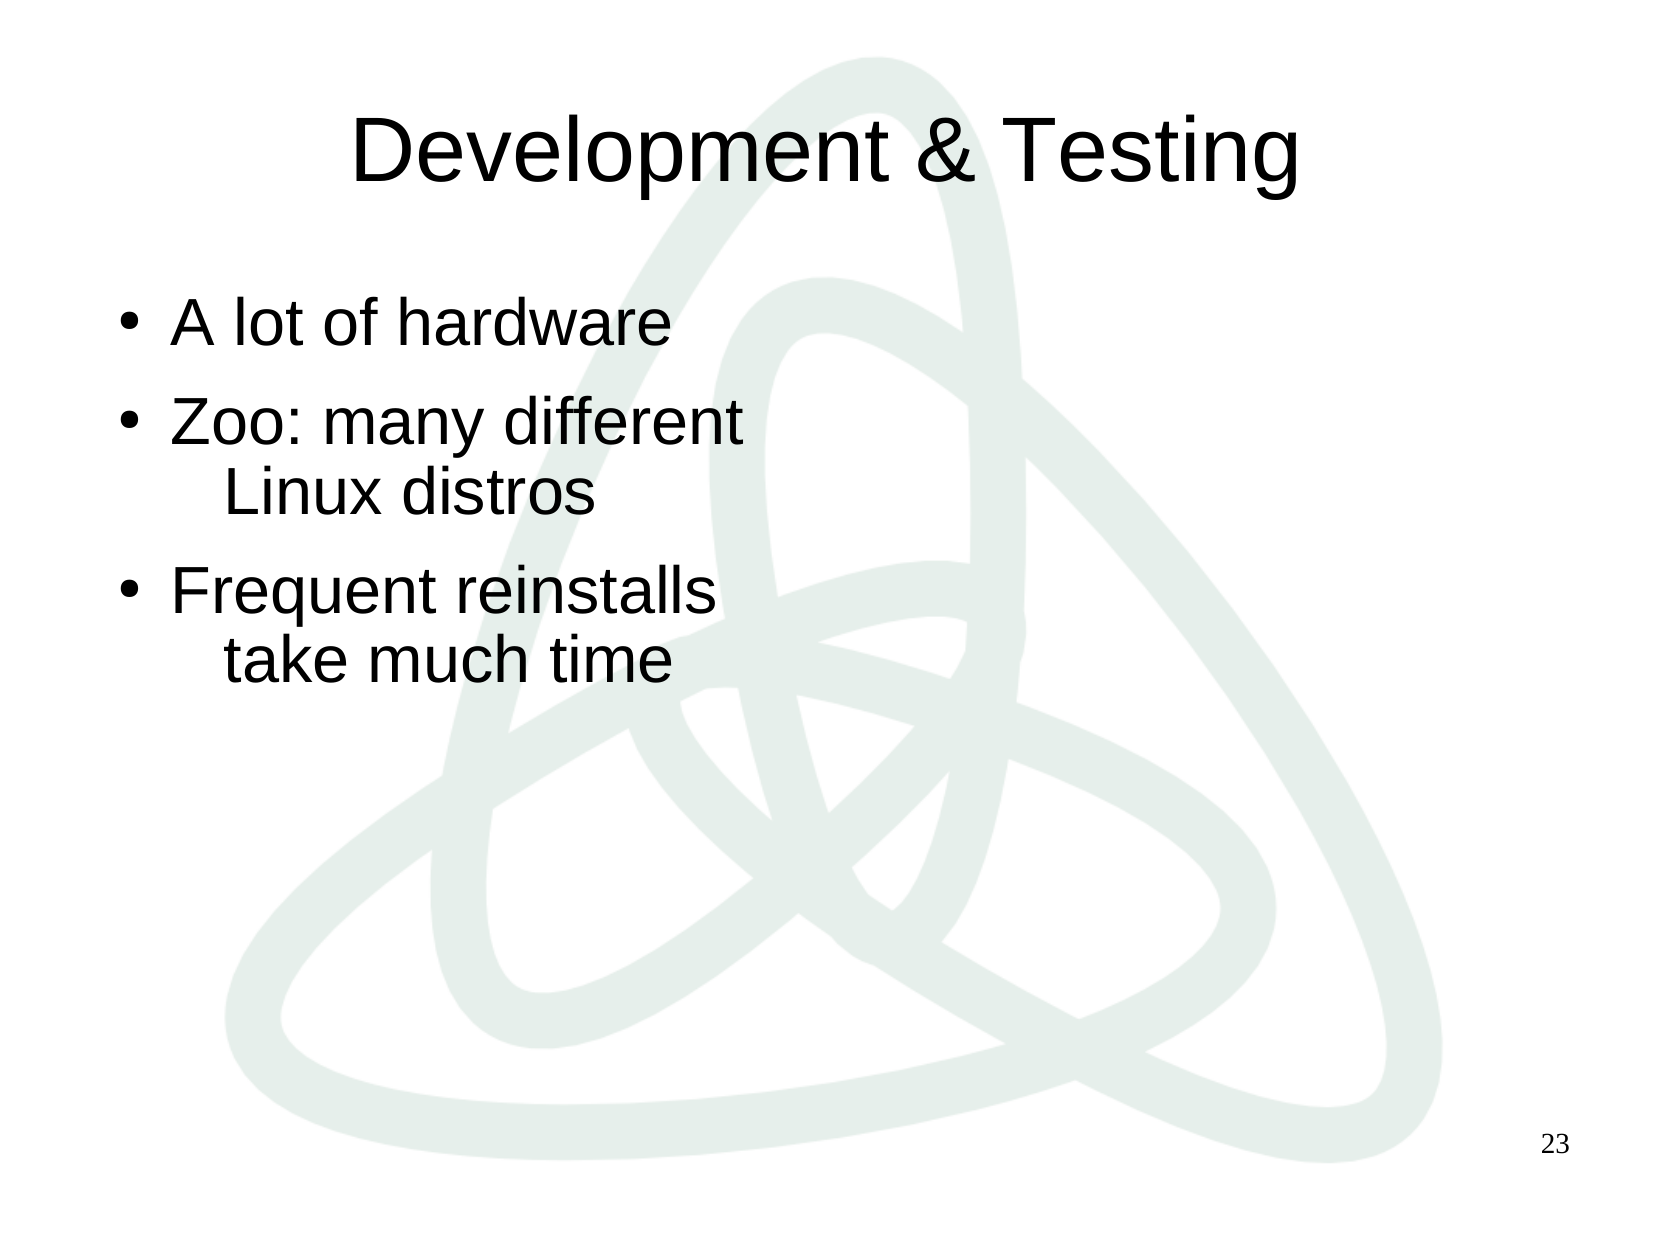

# Development & Testing
A lot of hardware
Zoo: many different Linux distros
Frequent reinstalls take much time